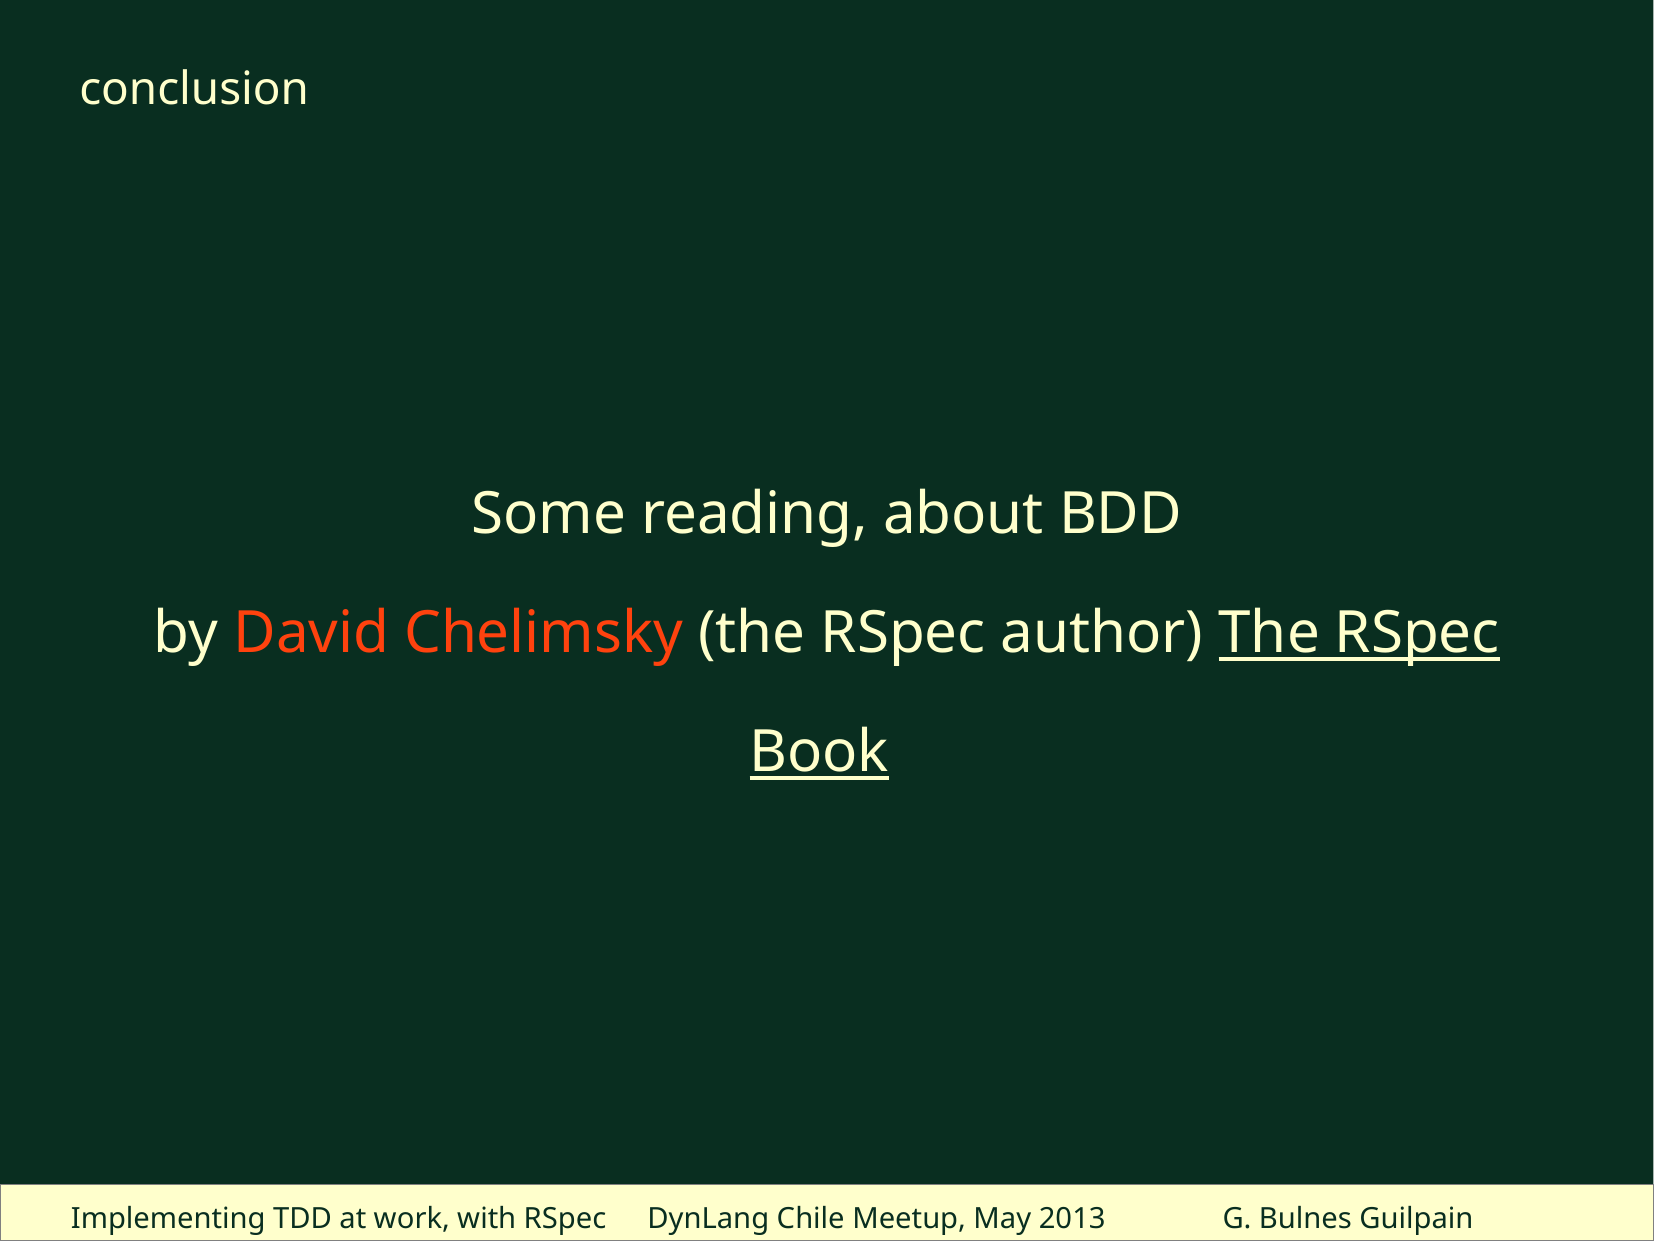

# Some reading, about BDD
by David Chelimsky (the RSpec author) The RSpec Book
conclusion
Implementing TDD at work, with RSpec
DynLang Chile Meetup, May 2013
G. Bulnes Guilpain